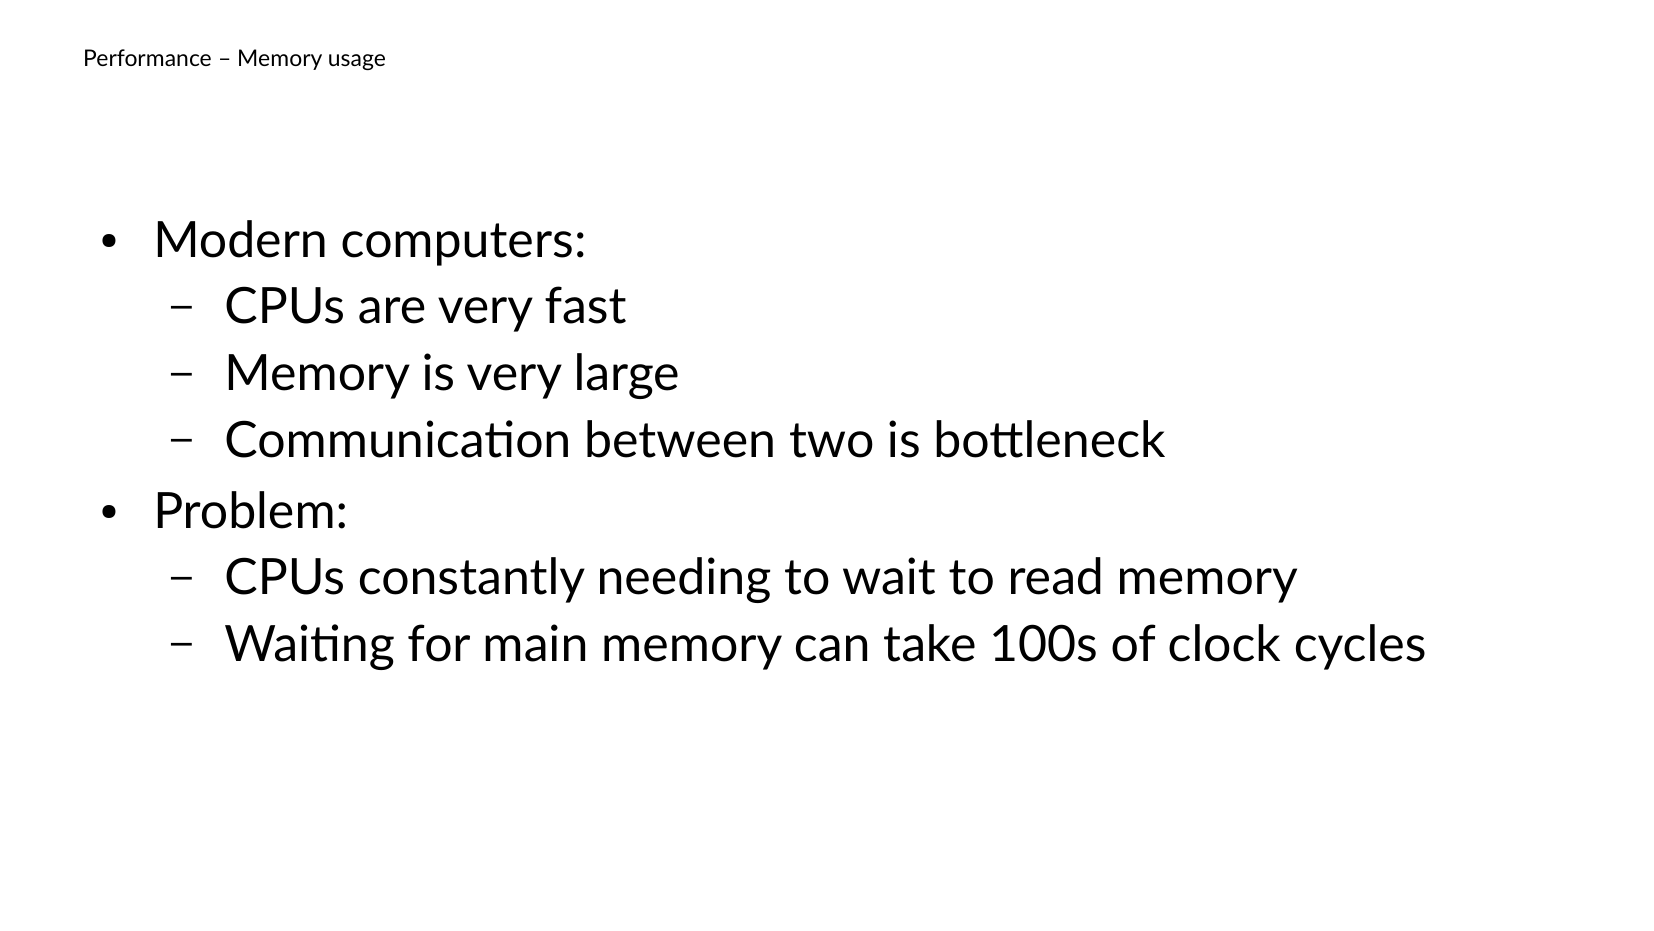

# Performance – Memory usage
Modern computers:
CPUs are very fast
Memory is very large
Communication between two is bottleneck
Problem:
CPUs constantly needing to wait to read memory
Waiting for main memory can take 100s of clock cycles